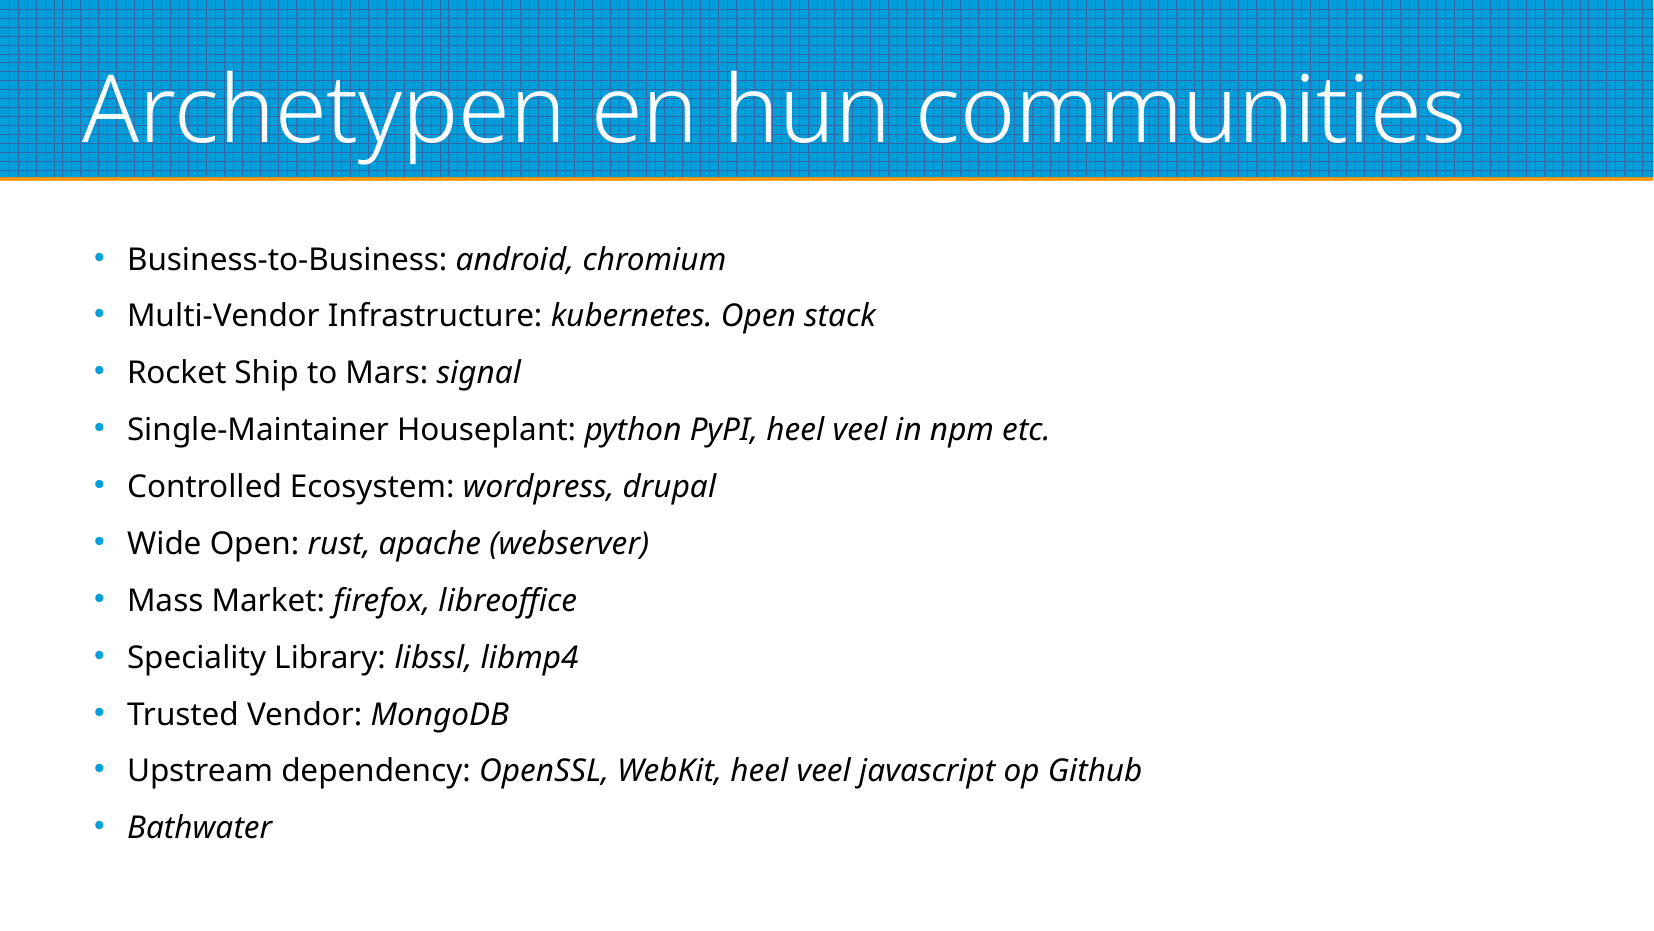

# Archetypen en hun communities
Business-to-Business: android, chromium
Multi-Vendor Infrastructure: kubernetes. Open stack
Rocket Ship to Mars: signal
Single-Maintainer Houseplant: python PyPI, heel veel in npm etc.
Controlled Ecosystem: wordpress, drupal
Wide Open: rust, apache (webserver)
Mass Market: firefox, libreoffice
Speciality Library: libssl, libmp4
Trusted Vendor: MongoDB
Upstream dependency: OpenSSL, WebKit, heel veel javascript op Github
Bathwater